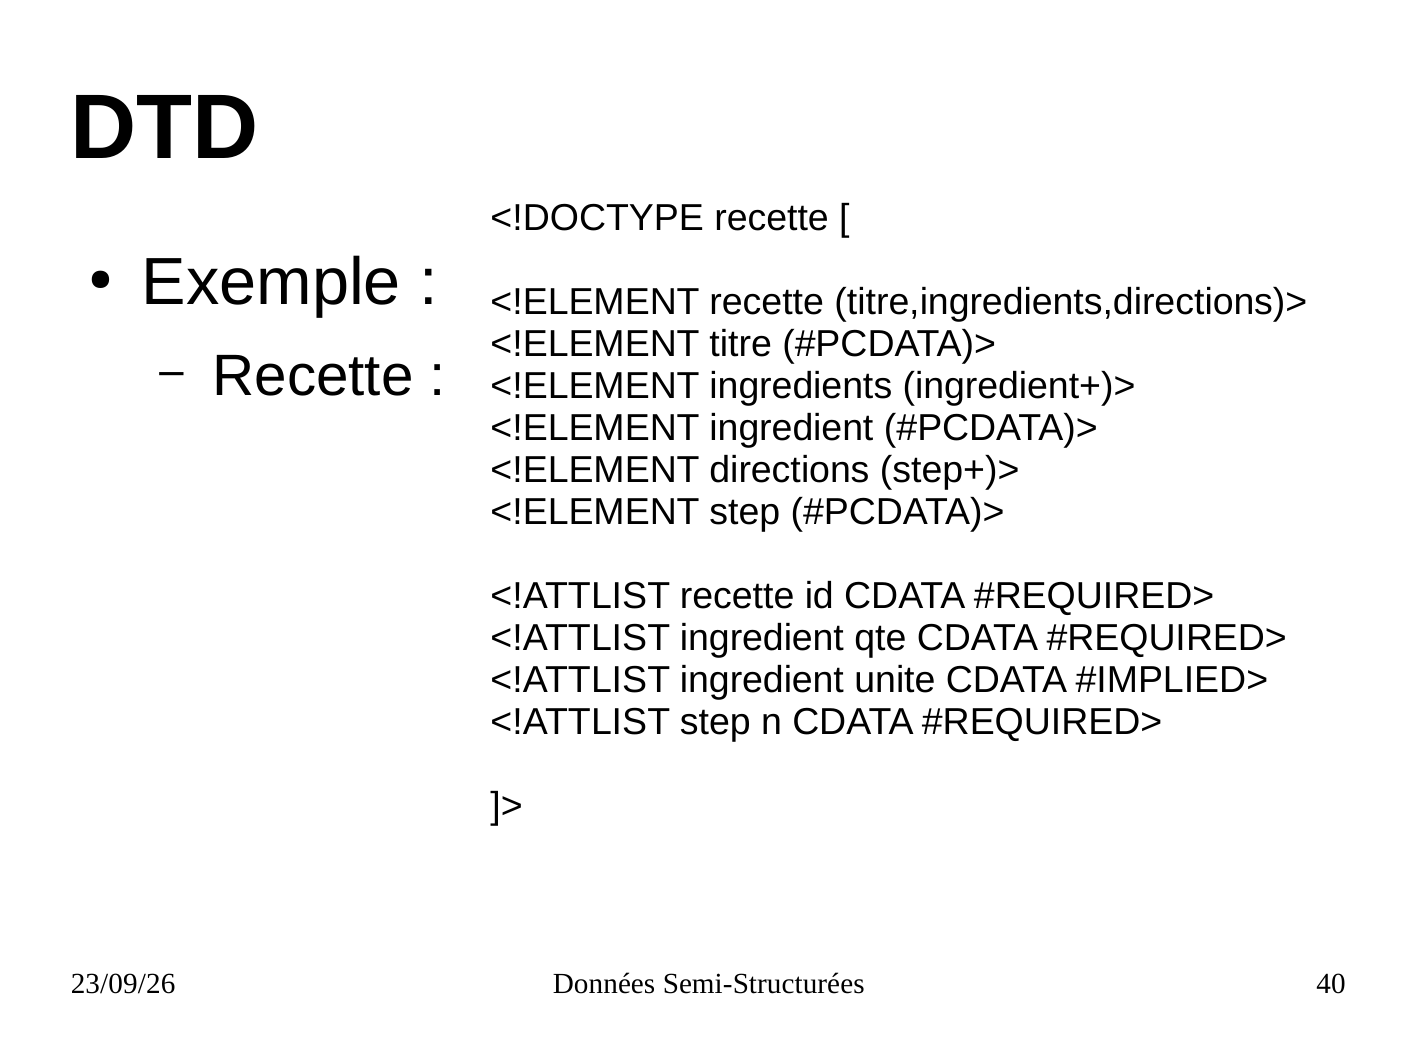

# DTD
<!DOCTYPE recette [
<!ELEMENT recette (titre,ingredients,directions)>
<!ELEMENT titre (#PCDATA)>
<!ELEMENT ingredients (ingredient+)>
<!ELEMENT ingredient (#PCDATA)>
<!ELEMENT directions (step+)>
<!ELEMENT step (#PCDATA)>
<!ATTLIST recette id CDATA #REQUIRED>
<!ATTLIST ingredient qte CDATA #REQUIRED>
<!ATTLIST ingredient unite CDATA #IMPLIED>
<!ATTLIST step n CDATA #REQUIRED>
]>
Exemple :
Recette :
Données Semi-Structurées
40